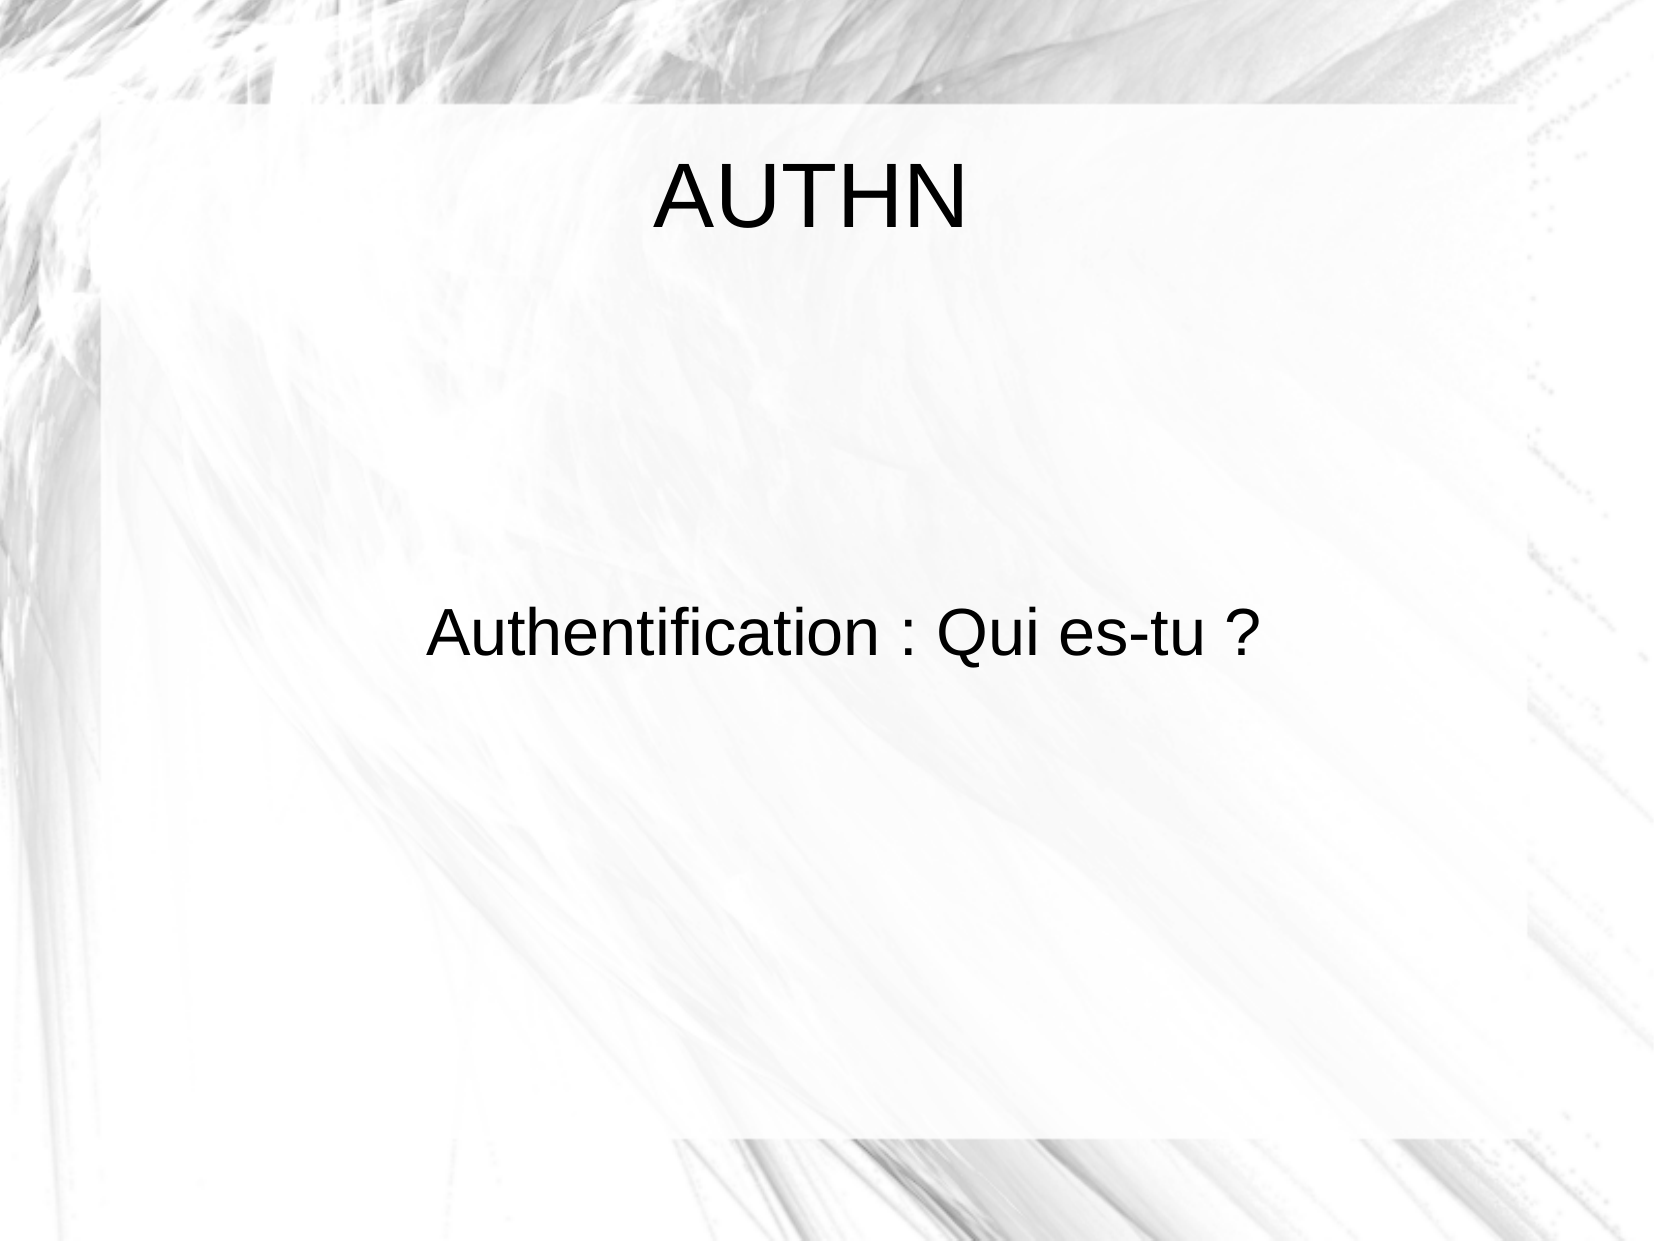

# AUTHN
Authentification : Qui es-tu ?